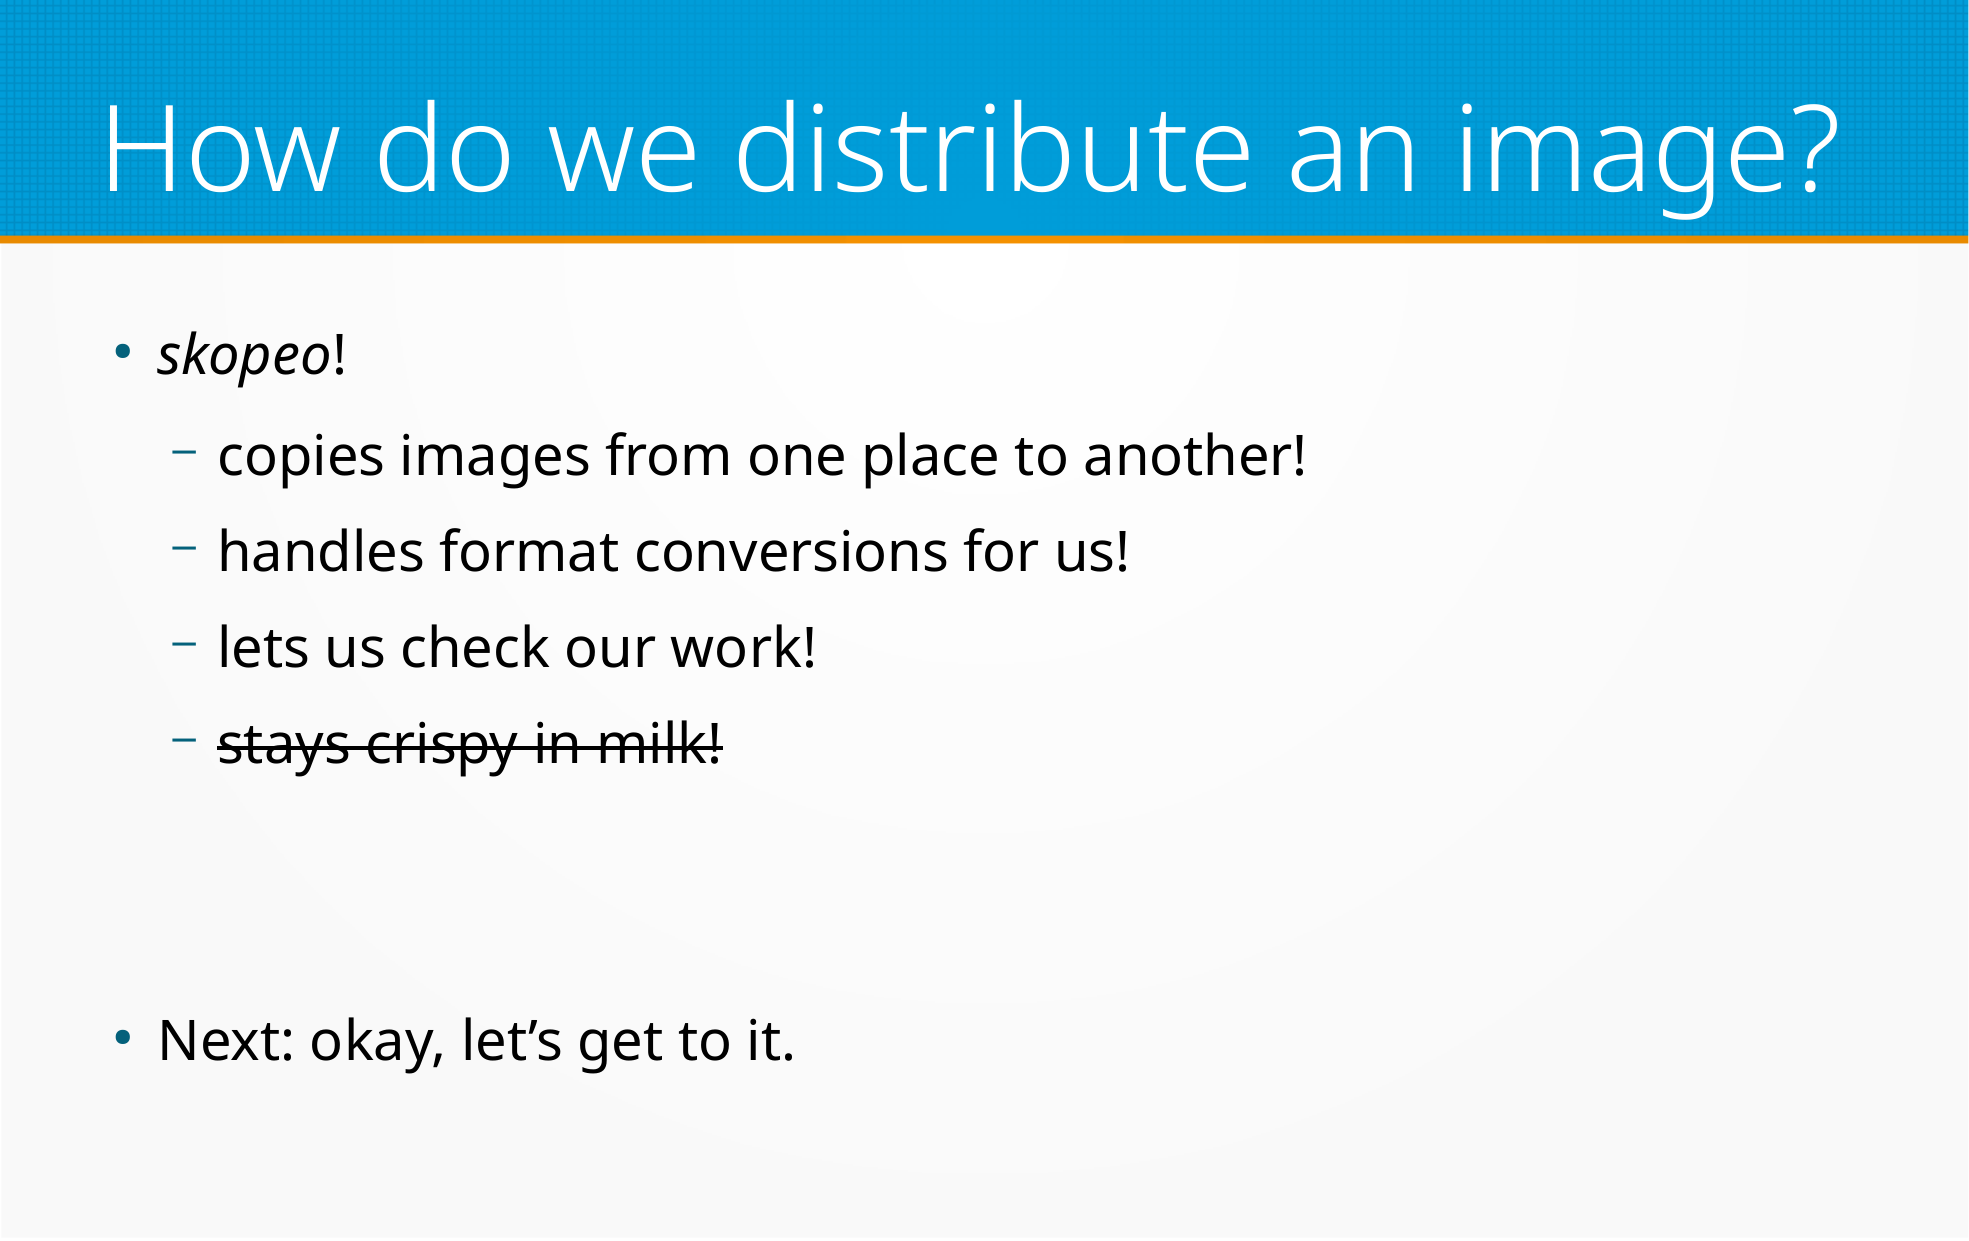

# How do we distribute an image?
skopeo!
copies images from one place to another!
handles format conversions for us!
lets us check our work!
stays crispy in milk!
Next: okay, let’s get to it.